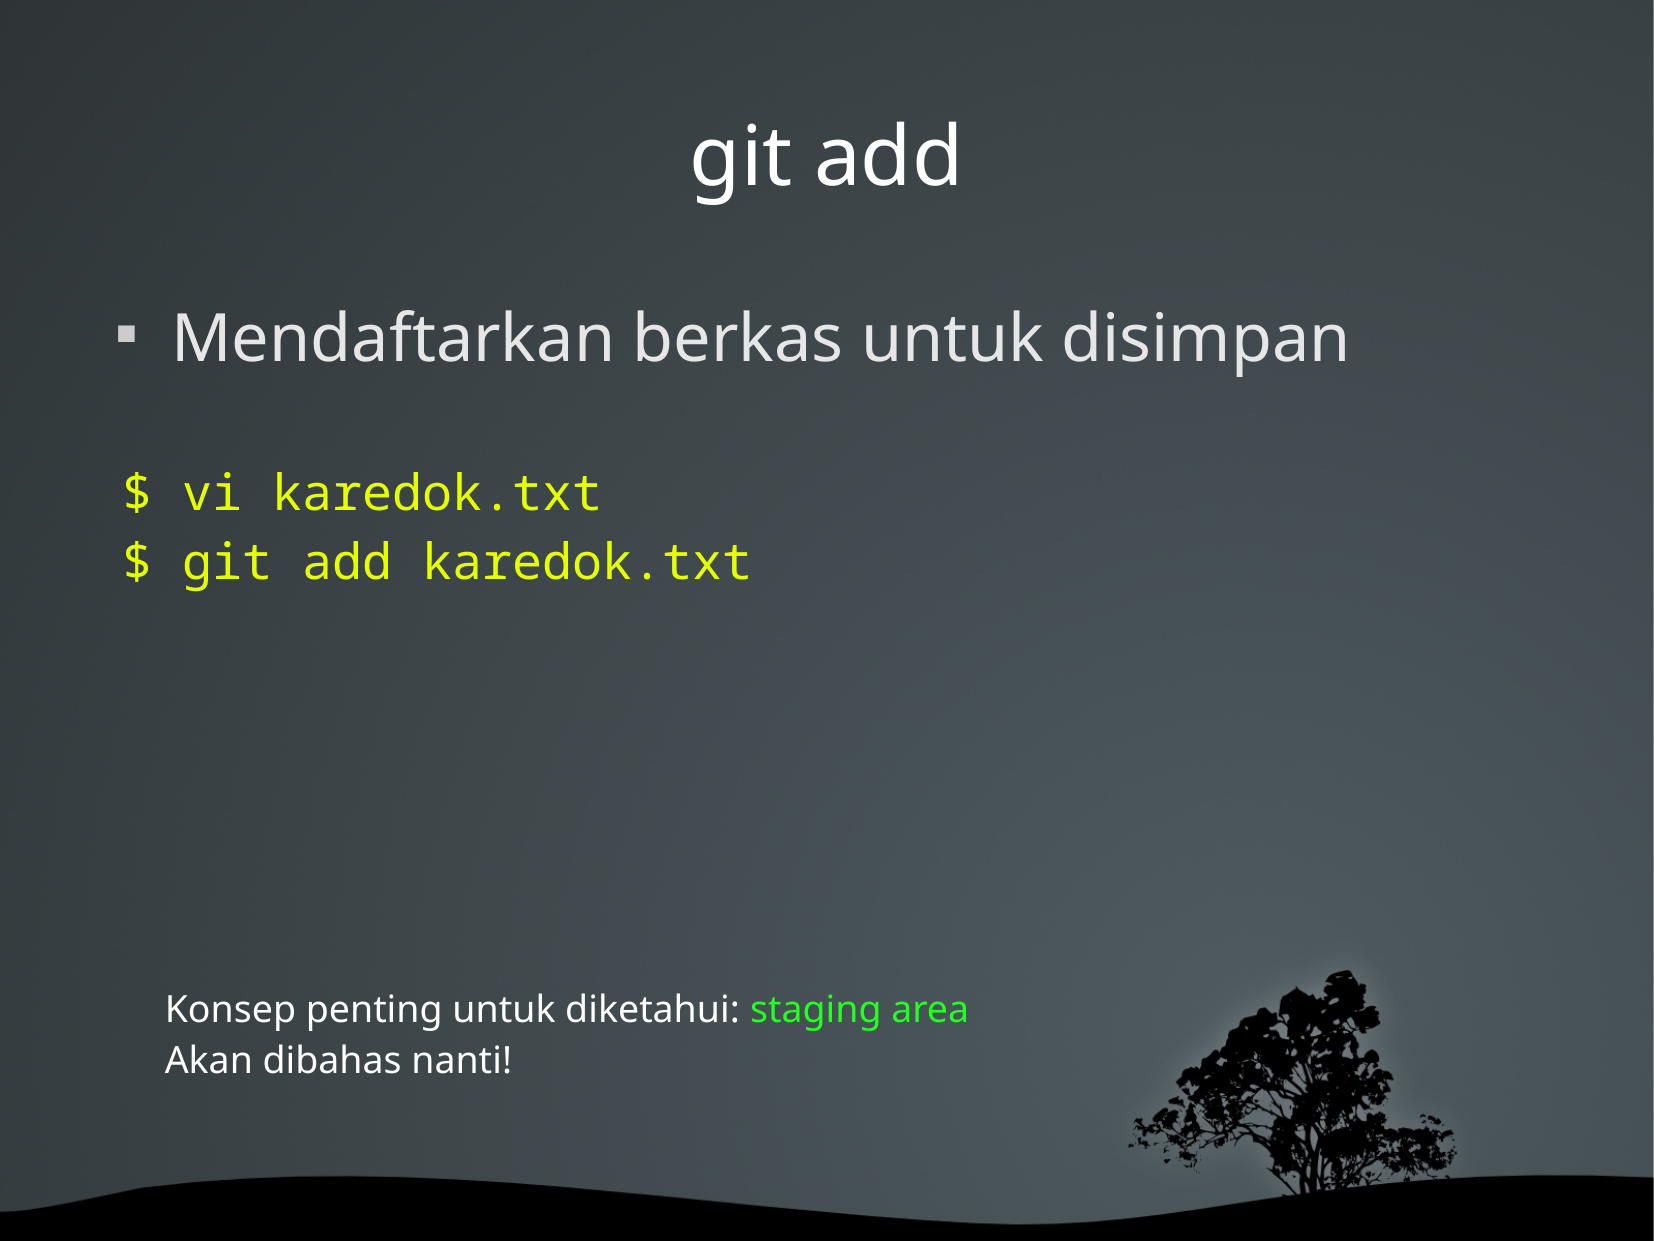

# git add
Mendaftarkan berkas untuk disimpan
$ vi karedok.txt
$ git add karedok.txt
Konsep penting untuk diketahui: staging area
Akan dibahas nanti!